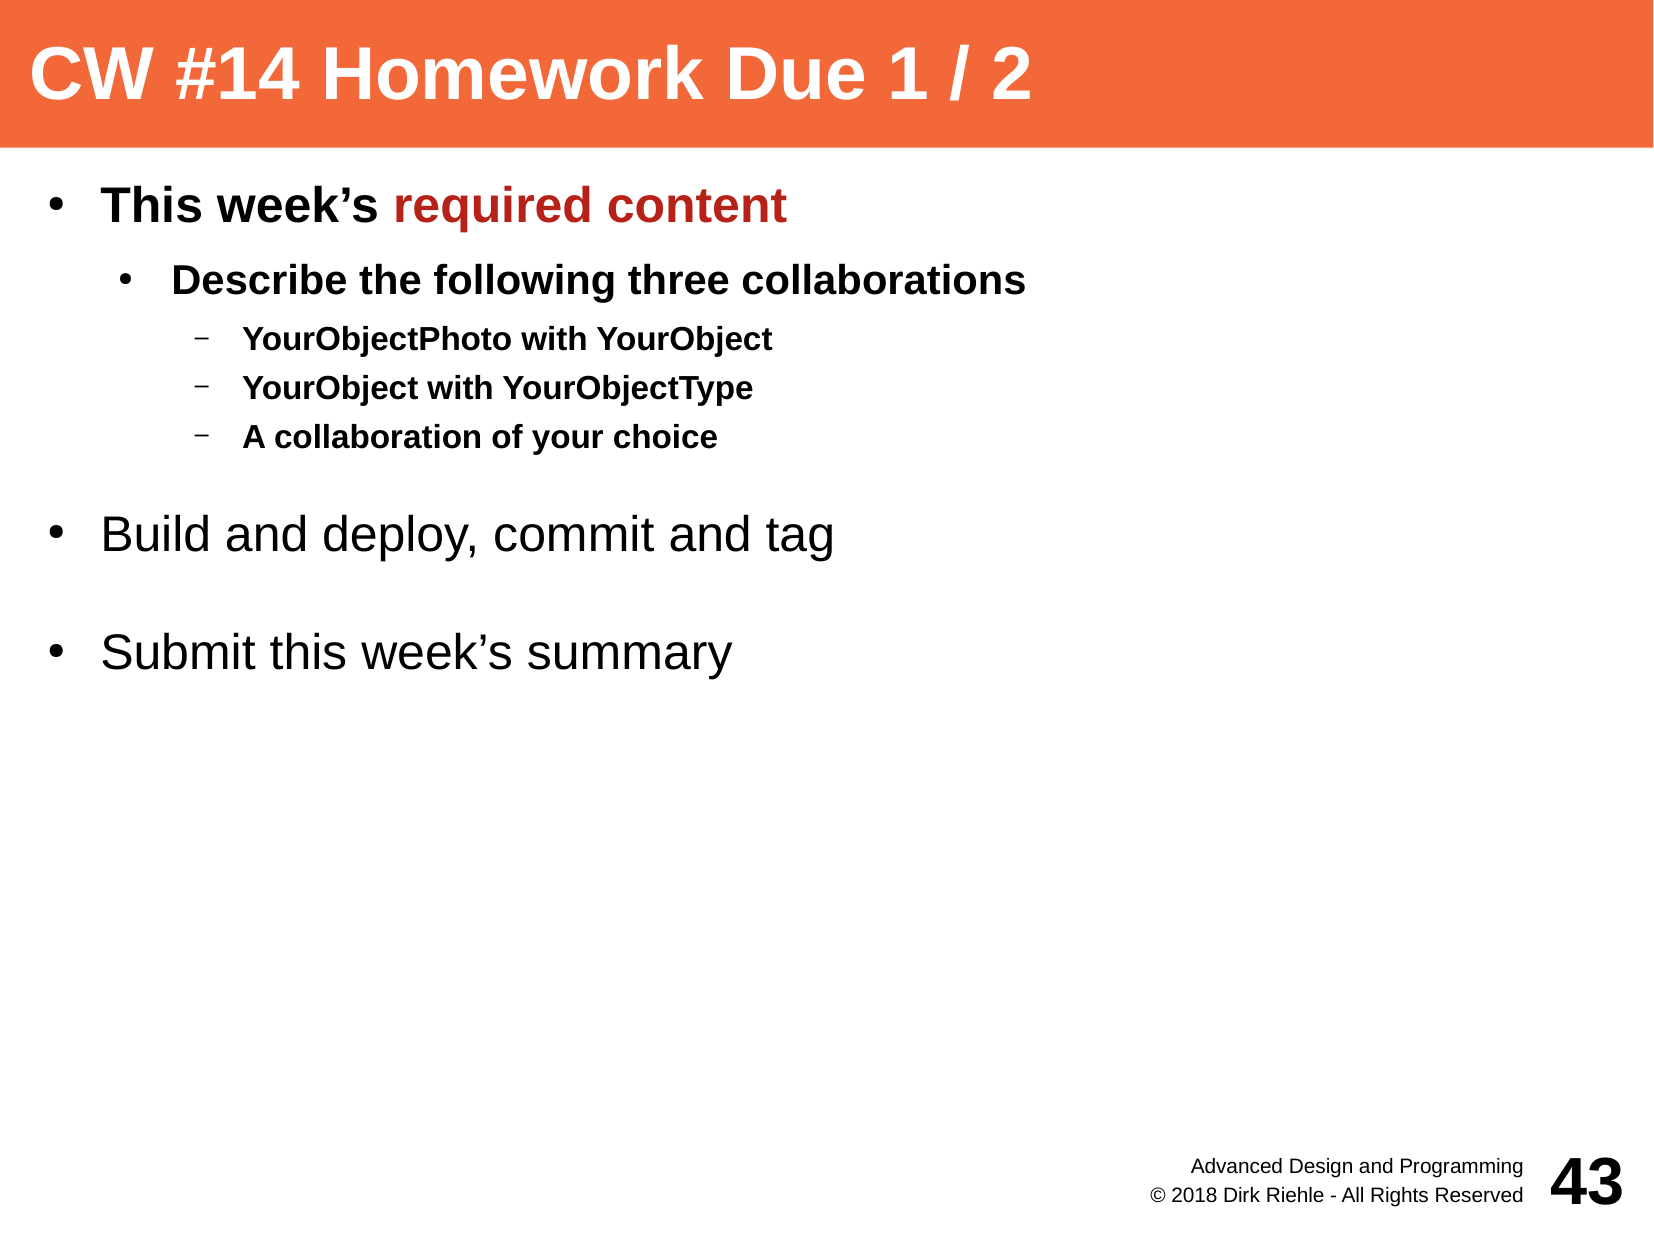

# CW #14 Homework Due 1 / 2
This week’s required content
Describe the following three collaborations
YourObjectPhoto with YourObject
YourObject with YourObjectType
A collaboration of your choice
Build and deploy, commit and tag
Submit this week’s summary
Advanced Design and Programming
43
© 2018 Dirk Riehle - All Rights Reserved